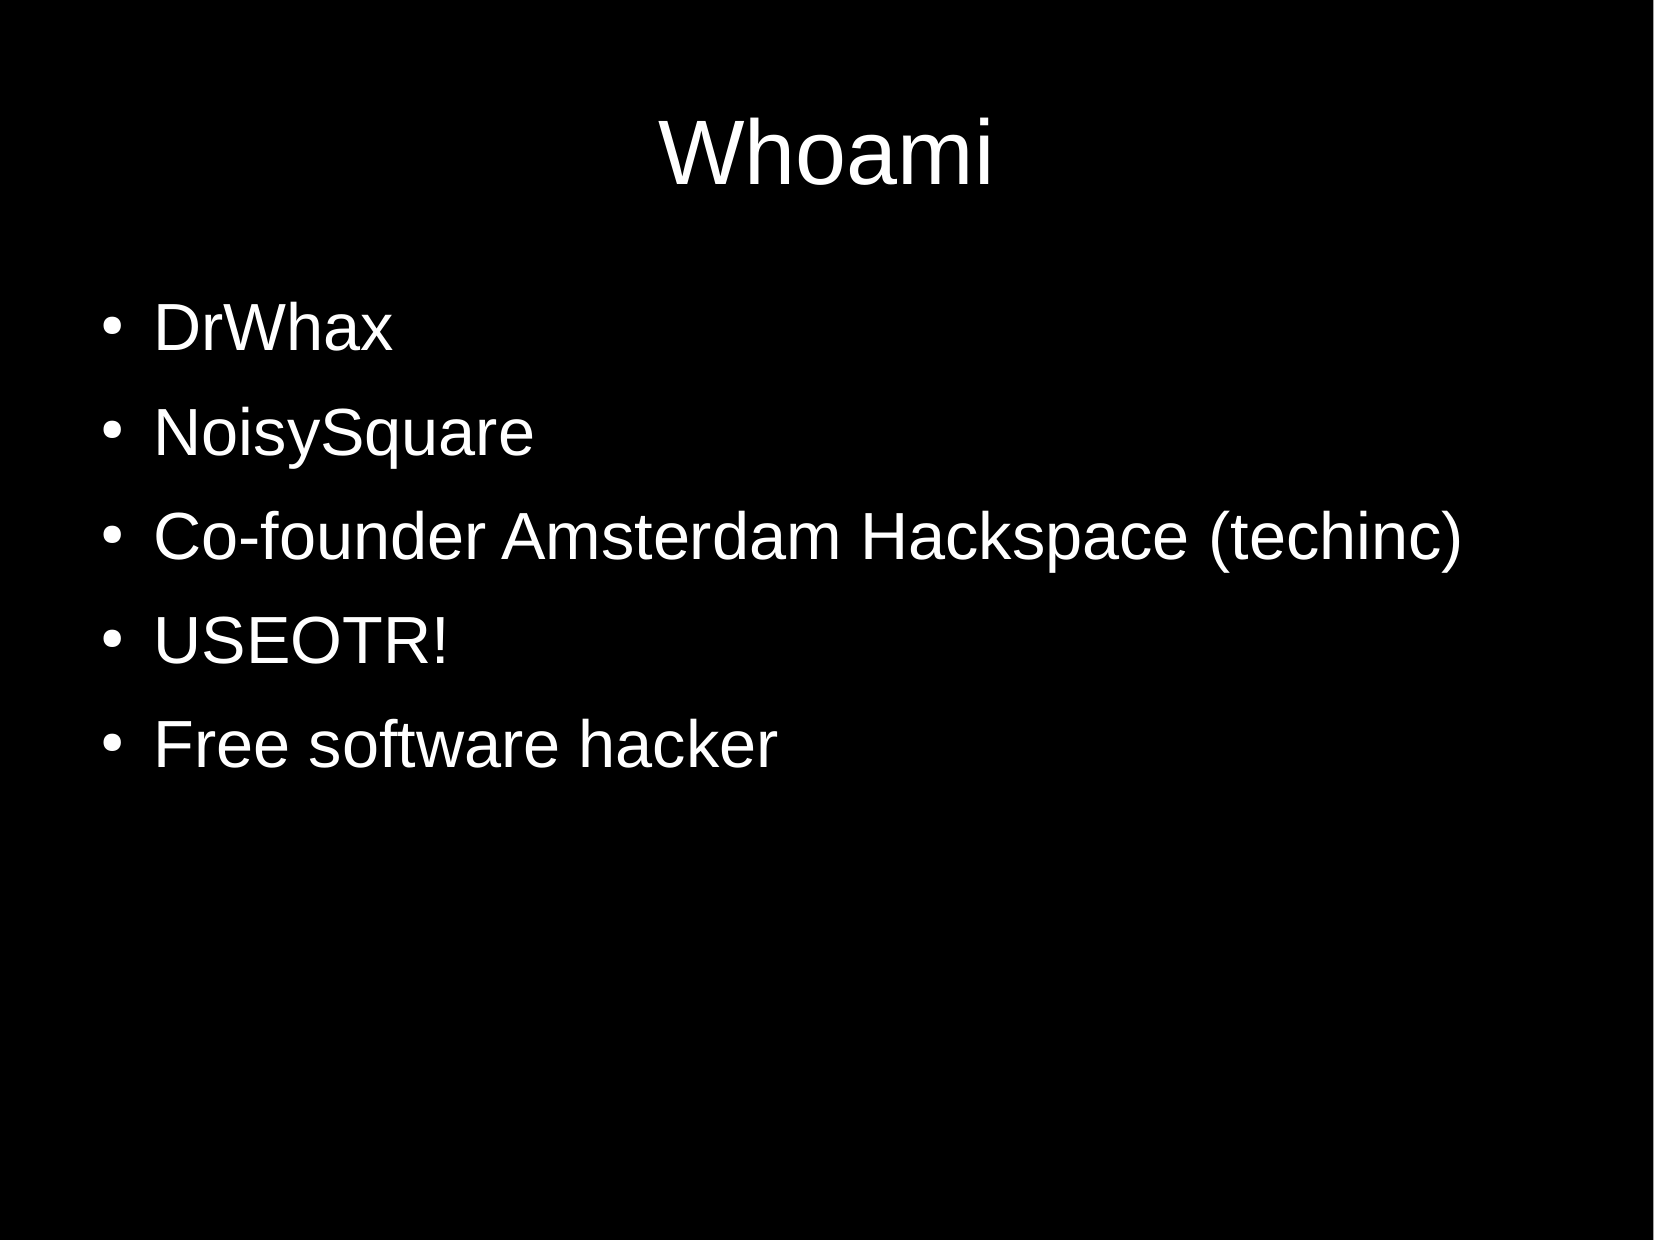

# Whoami
DrWhax
NoisySquare
Co-founder Amsterdam Hackspace (techinc)
USEOTR!
Free software hacker